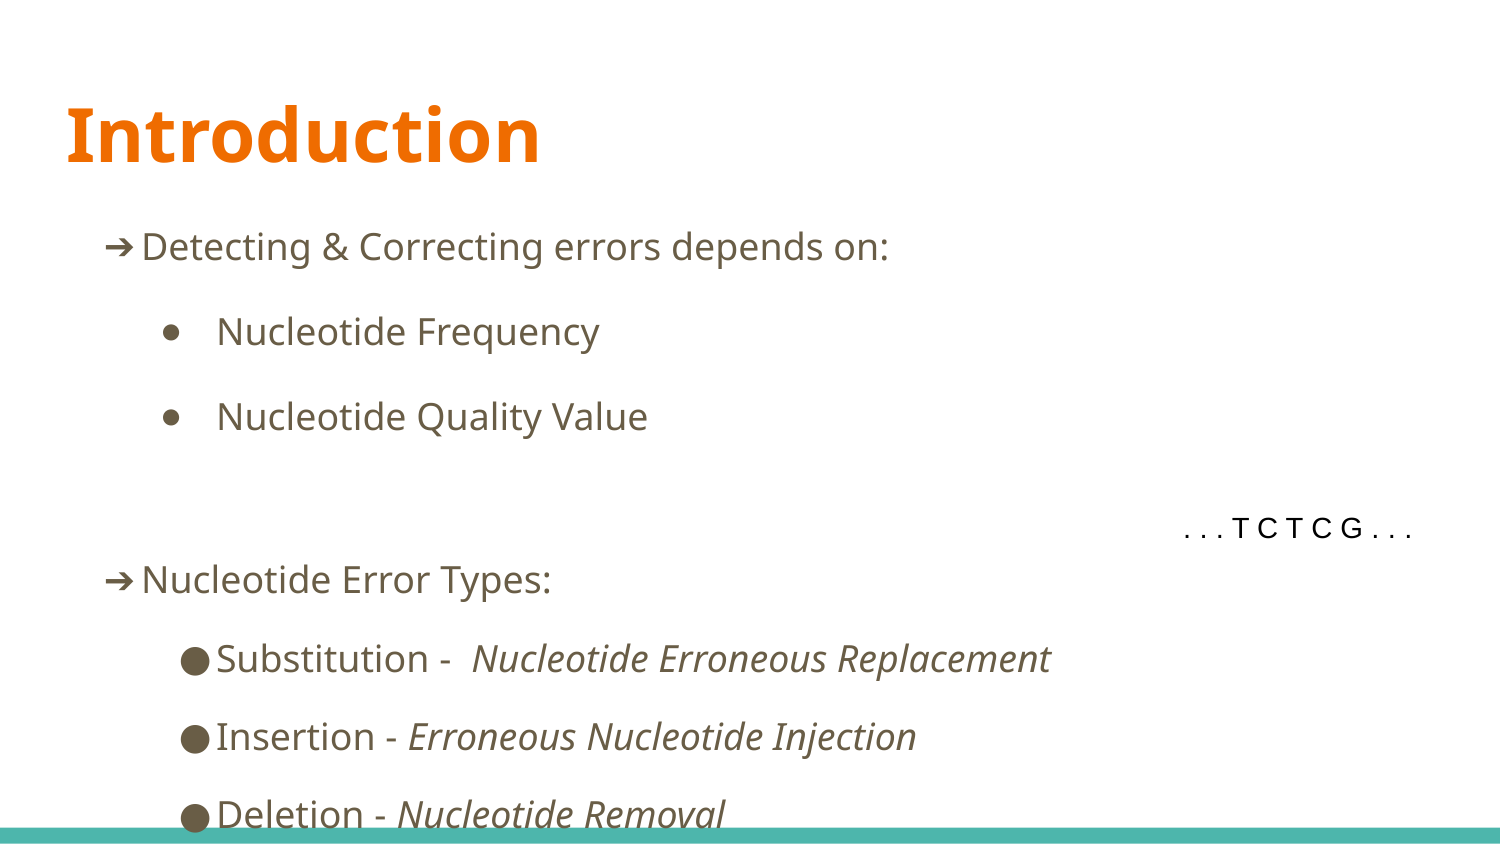

Introduction
# Detecting & Correcting errors depends on:
Nucleotide Frequency
Nucleotide Quality Value
Nucleotide Error Types:
Substitution - Nucleotide Erroneous Replacement
Insertion - Erroneous Nucleotide Injection
Deletion - Nucleotide Removal
. . . T C T C G . . .